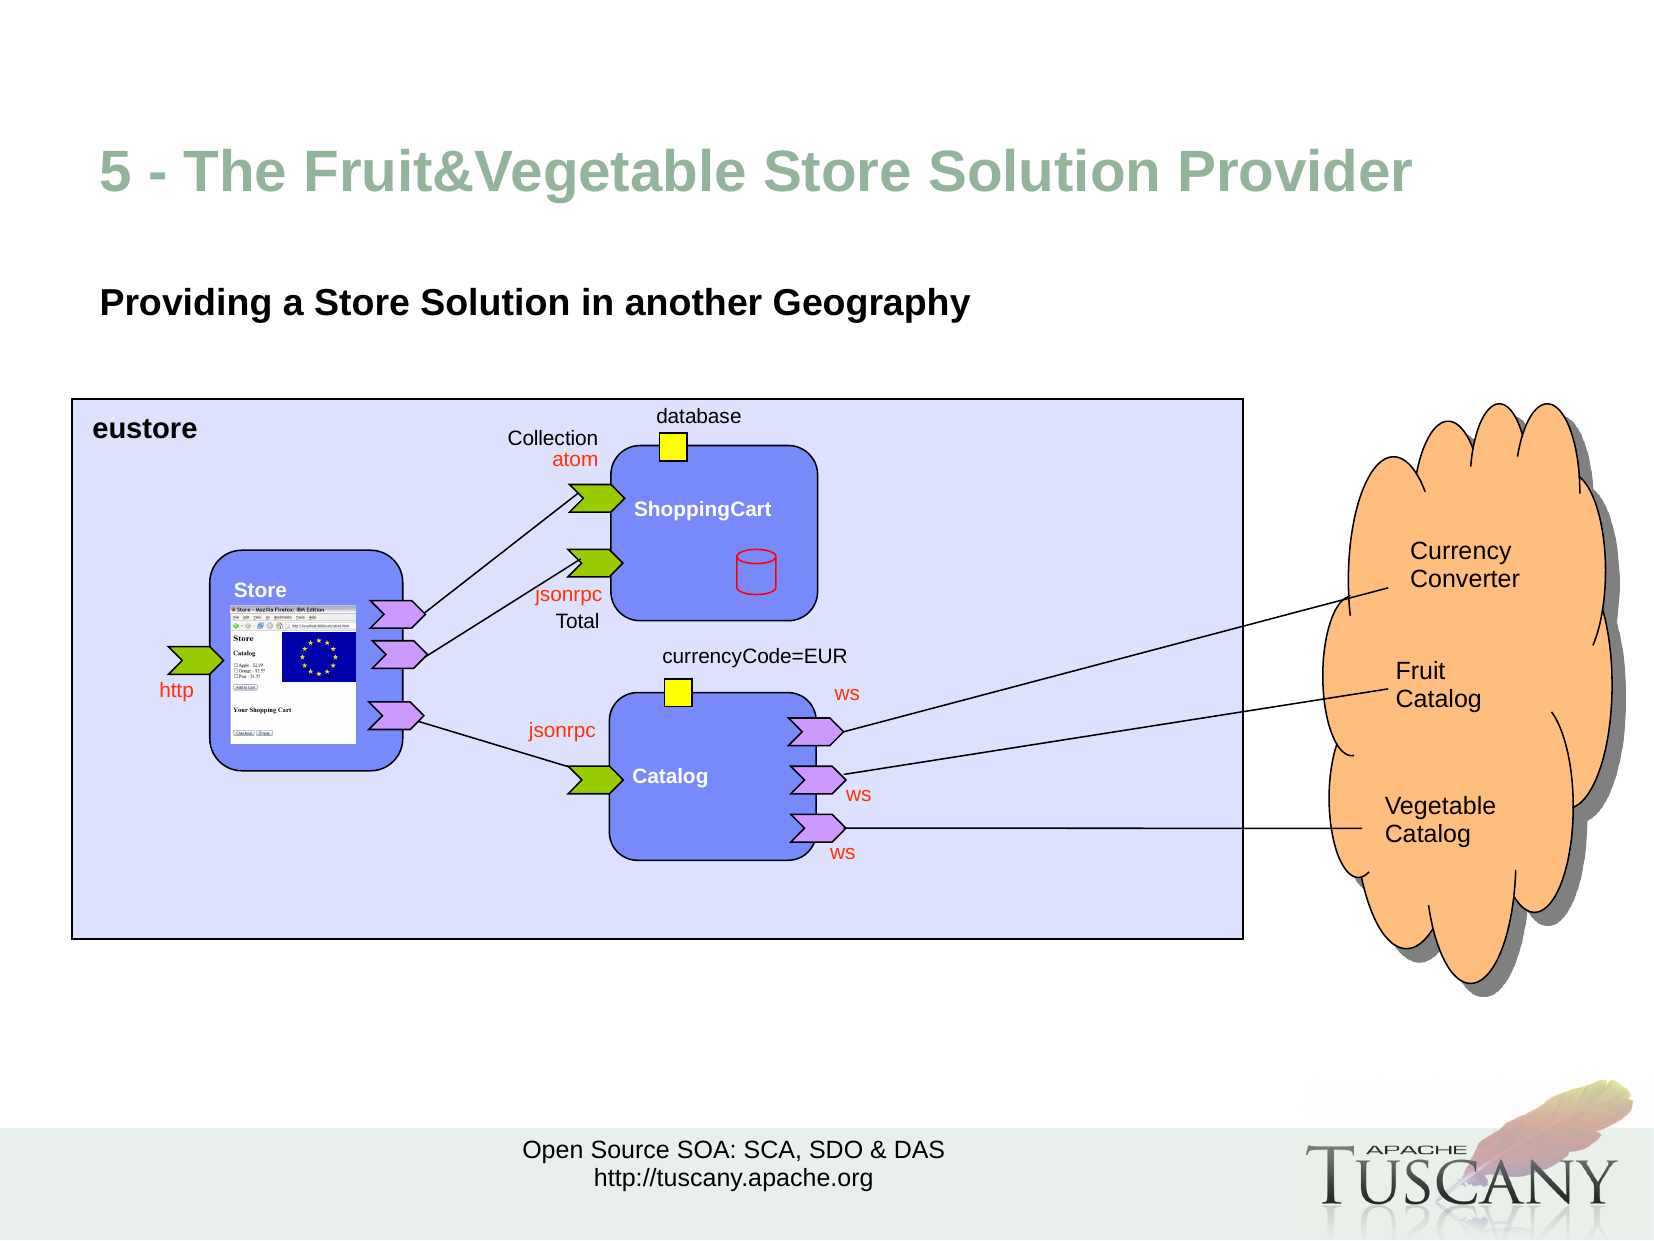

# 5 - The Fruit&Vegetable Store Solution Provider
Providing a Store Solution in another Geography
database
eustore
Collection
atom
ShoppingCart
Currency
Converter
Store
jsonrpc
Total
currencyCode=EUR
Fruit
Catalog
http
ws
Catalog
jsonrpc
ws
Vegetable
Catalog
ws